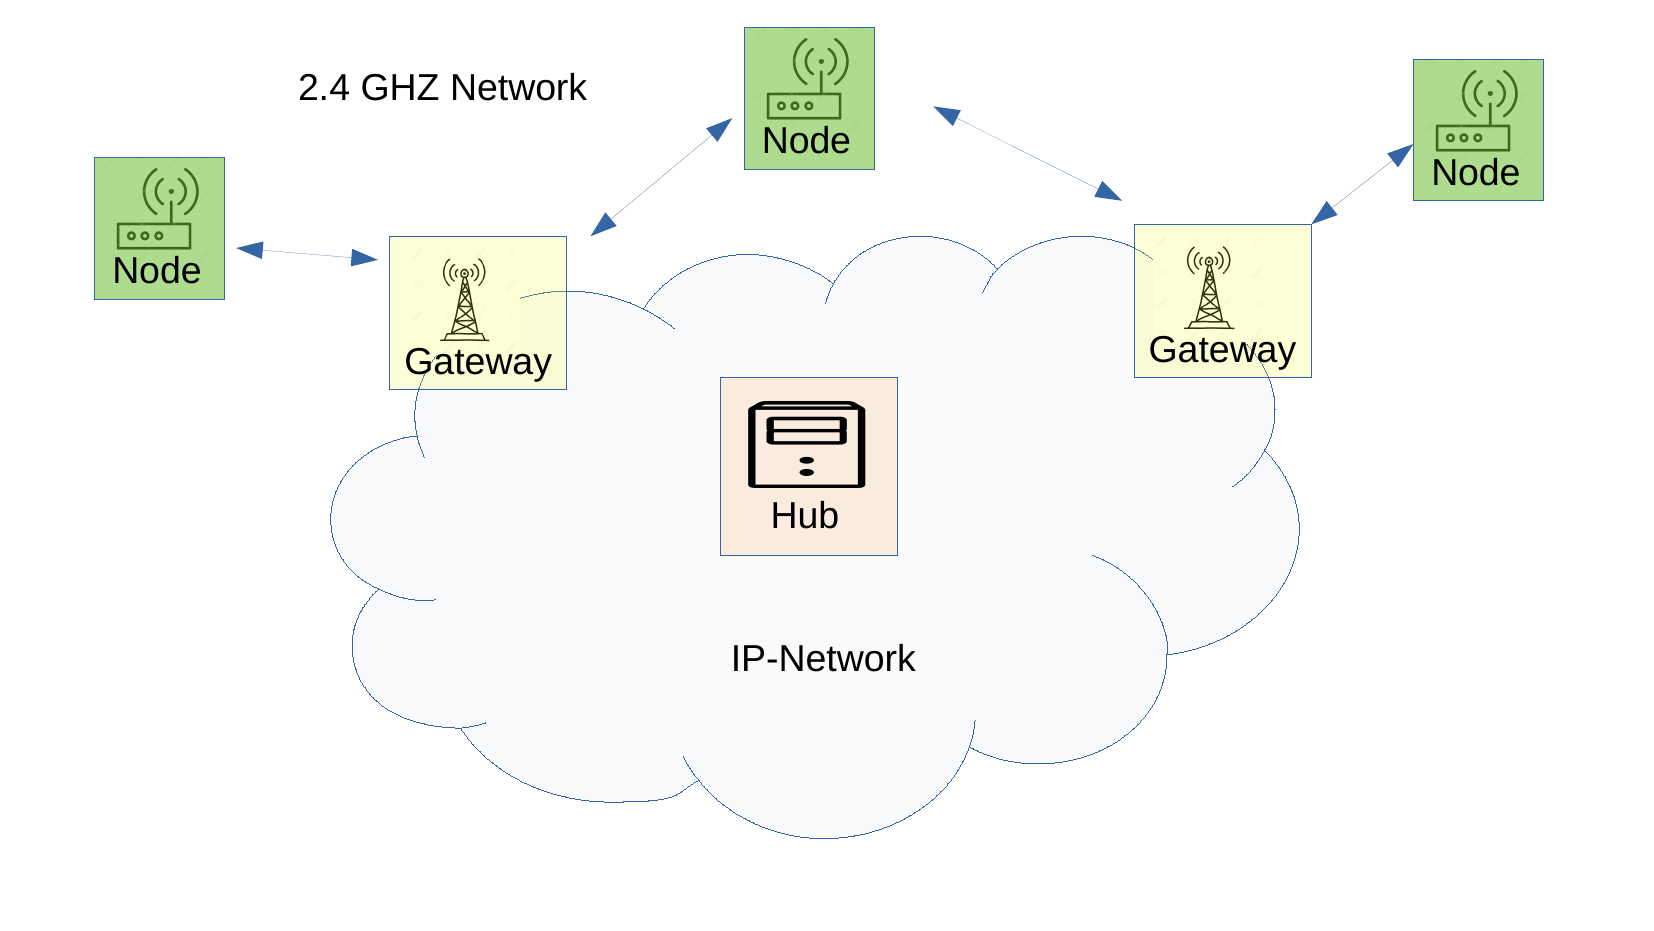

Node
Node
2.4 GHZ Network
Node
Gateway
Gateway
Hub
IP-Network